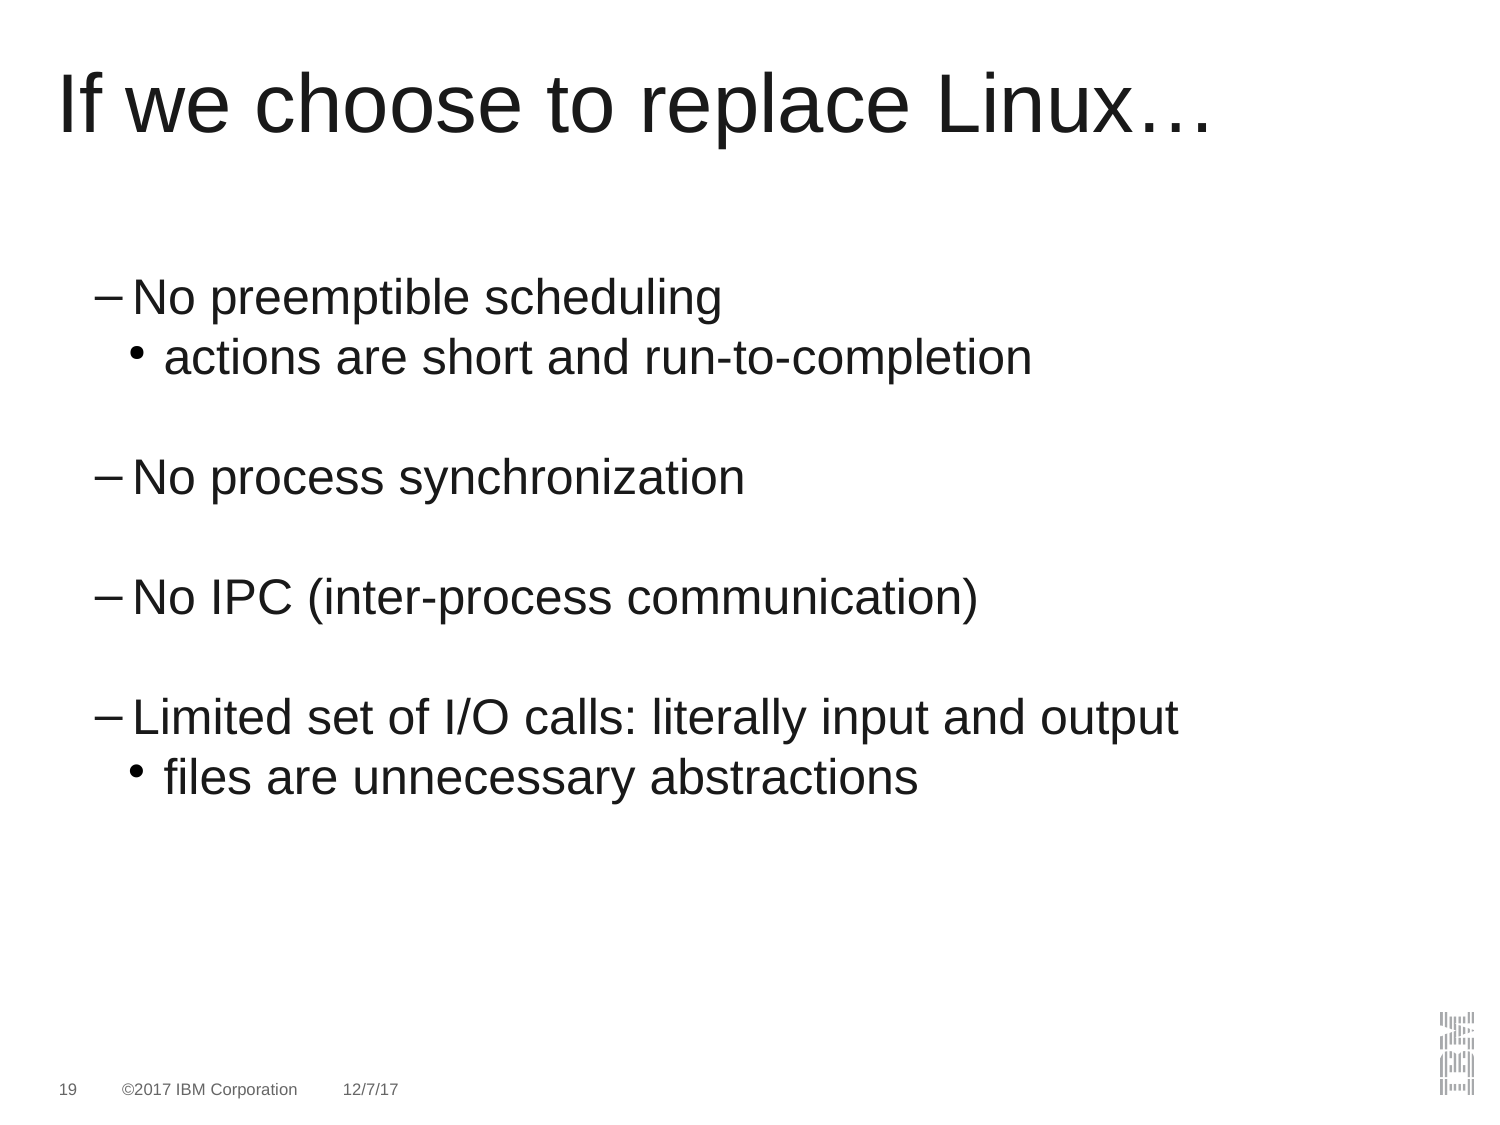

If we choose to replace Linux…
No preemptible scheduling
actions are short and run-to-completion
No process synchronization
No IPC (inter-process communication)
Limited set of I/O calls: literally input and output
files are unnecessary abstractions